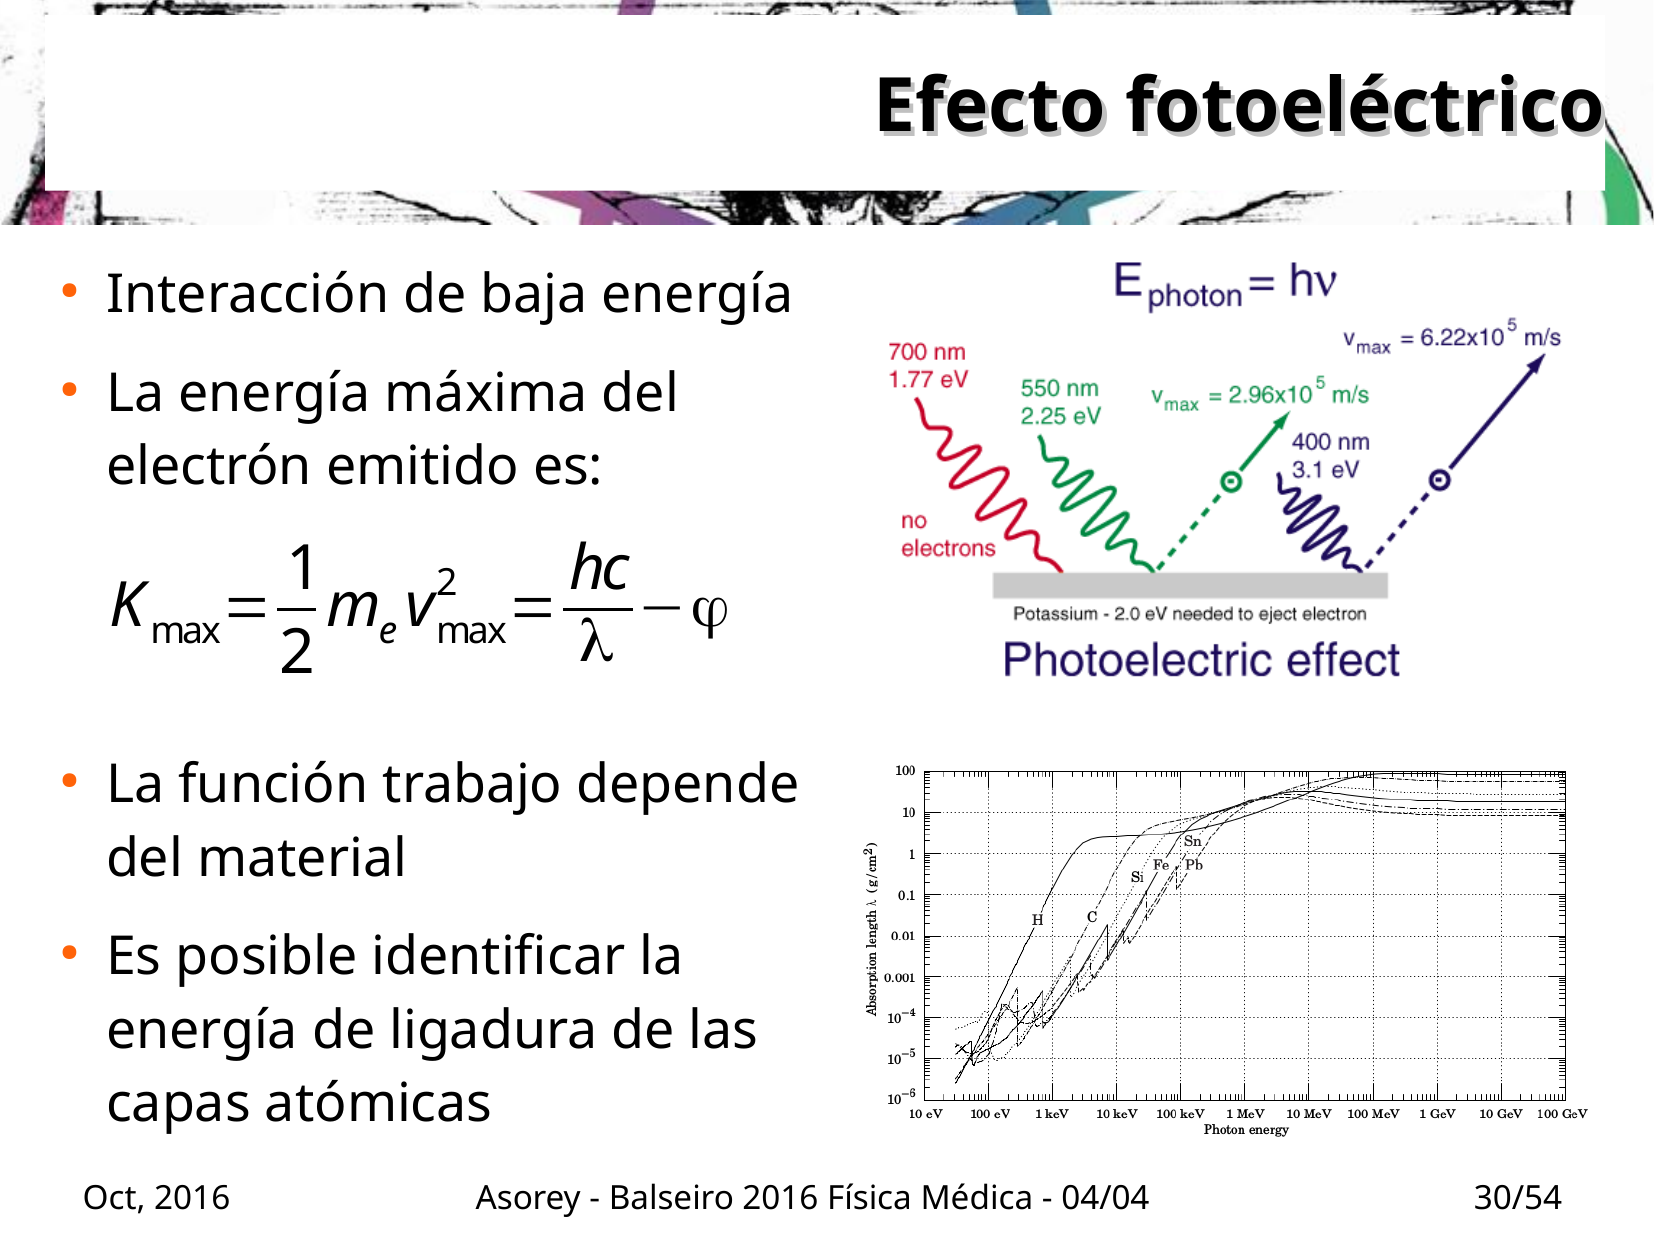

# Efecto fotoeléctrico
Interacción de baja energía
La energía máxima del electrón emitido es:
La función trabajo depende del material
Es posible identificar la energía de ligadura de las capas atómicas
Oct, 2016
Asorey - Balseiro 2016 Física Médica - 04/04
30